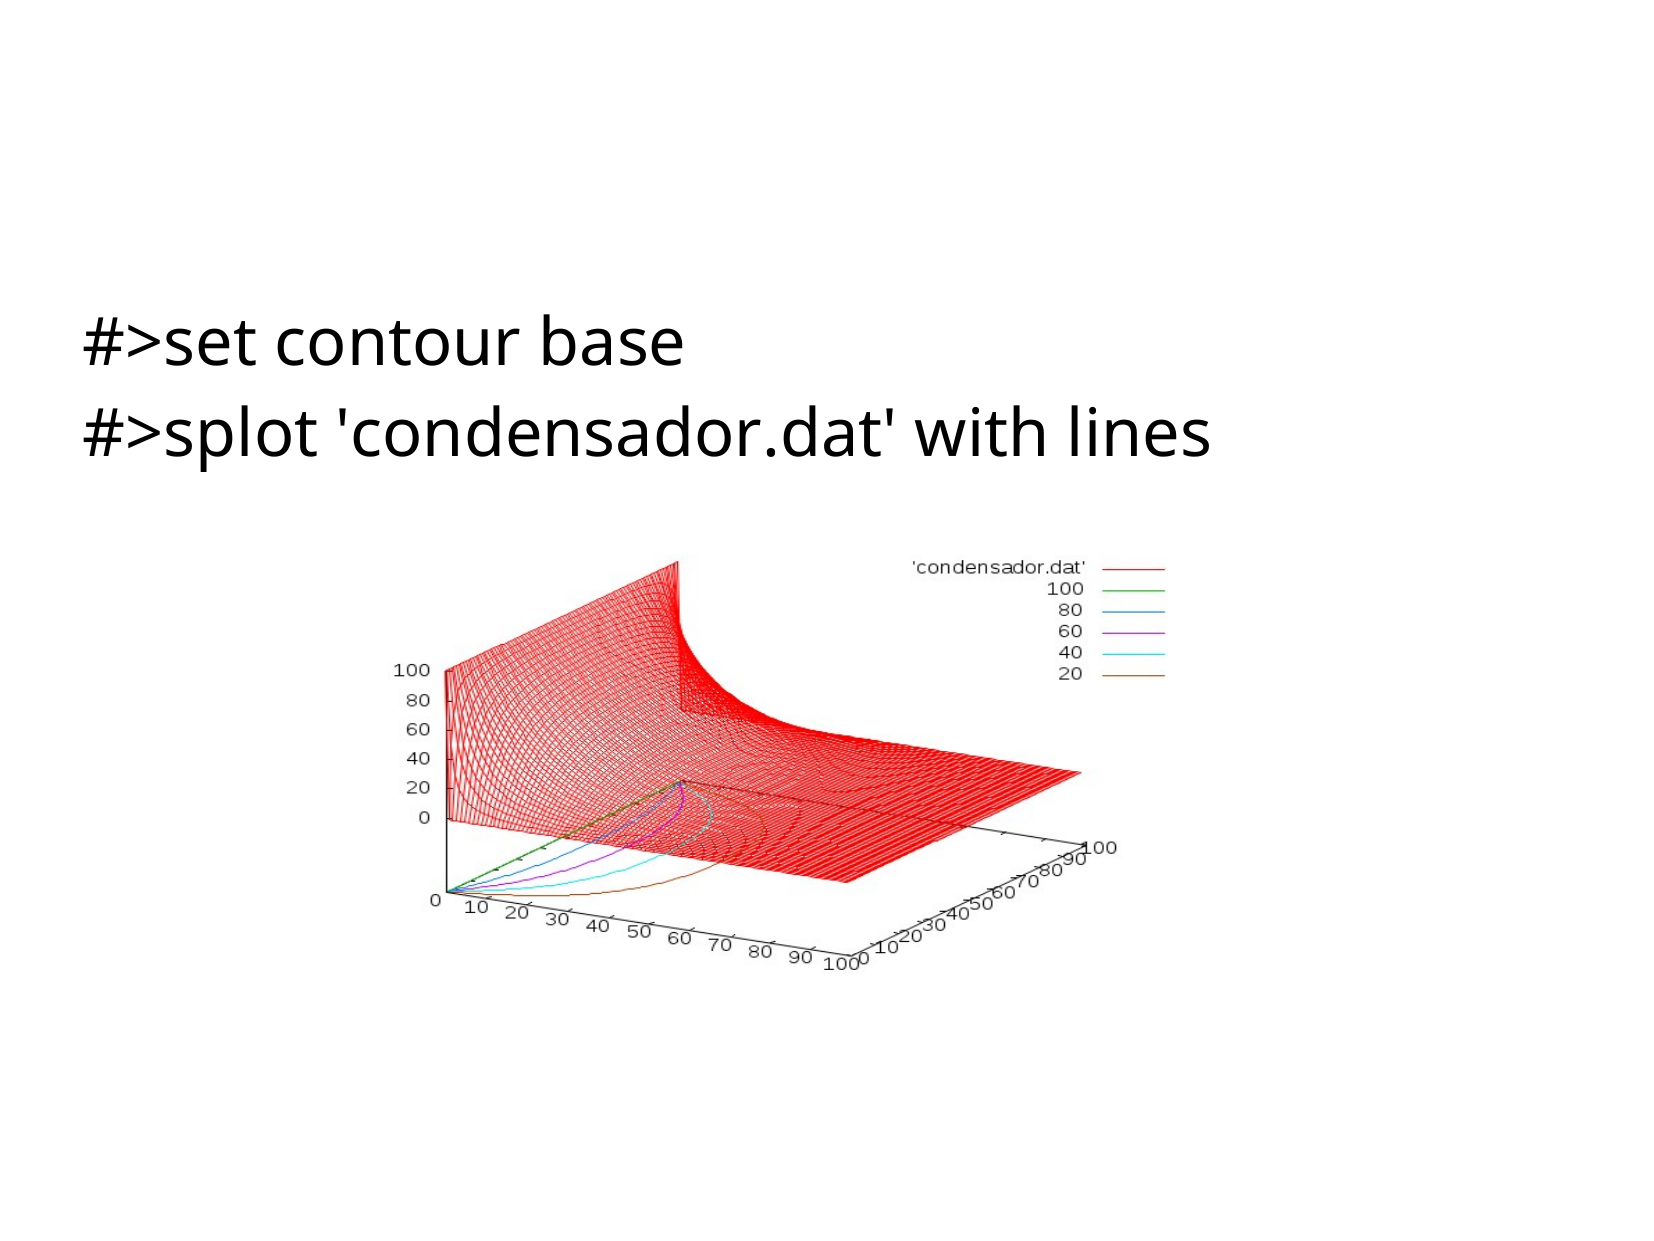

#
#>set contour base
#>splot 'condensador.dat' with lines